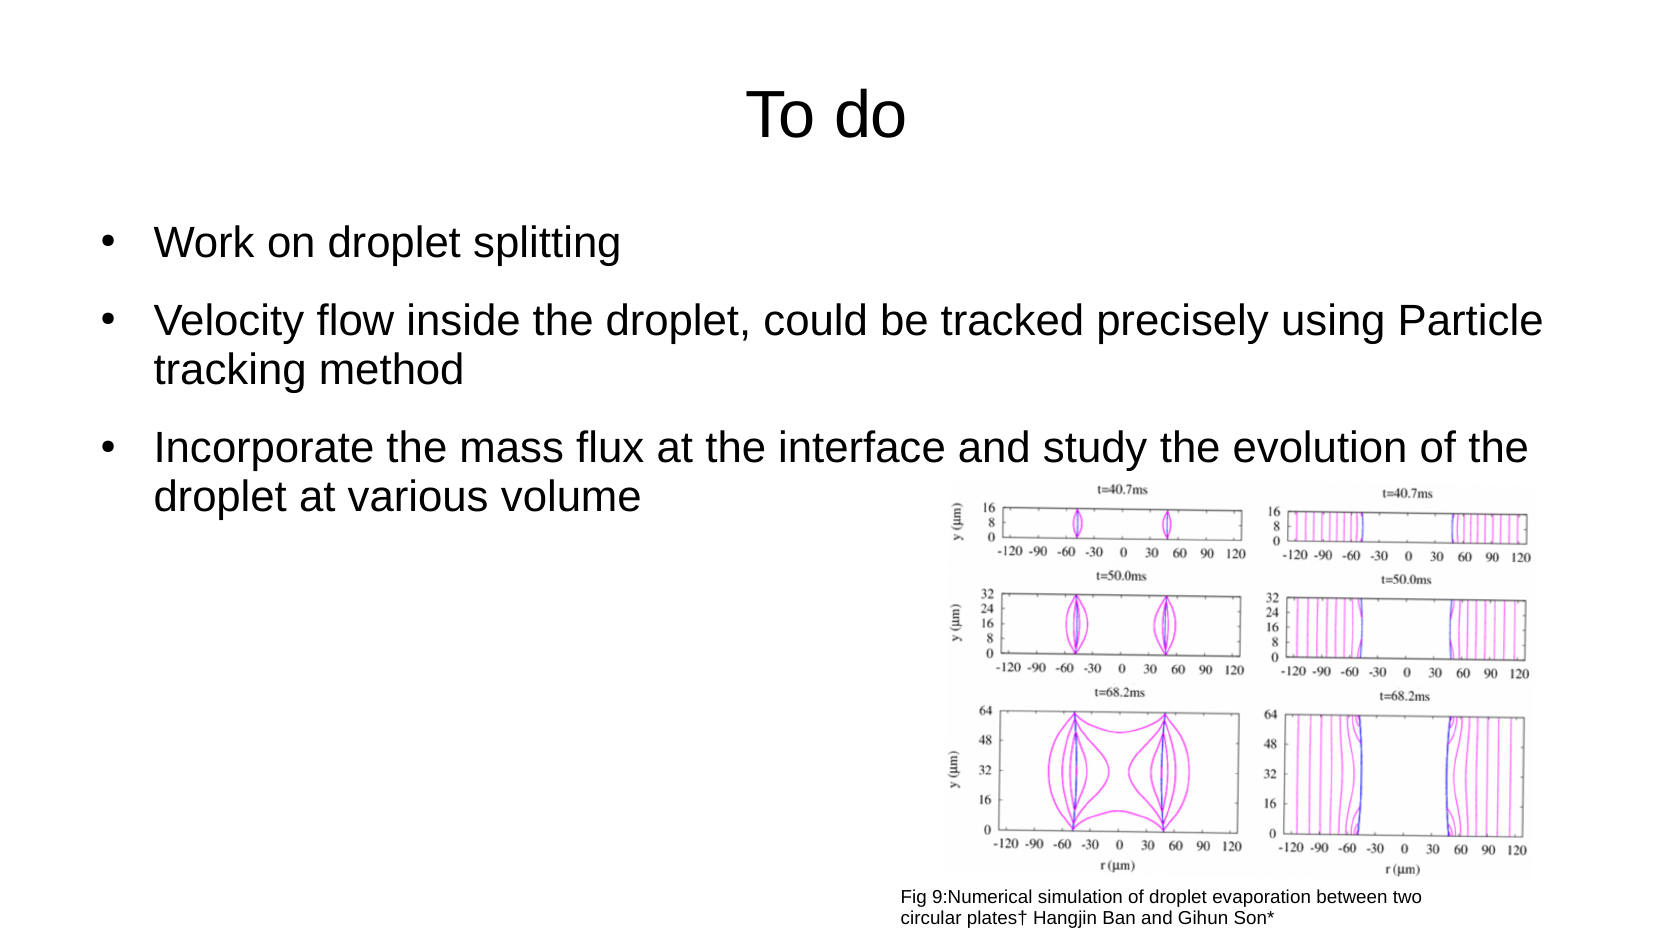

# To do
Work on droplet splitting
Velocity flow inside the droplet, could be tracked precisely using Particle tracking method
Incorporate the mass flux at the interface and study the evolution of the droplet at various volume
Fig 9:Numerical simulation of droplet evaporation between two
circular plates† Hangjin Ban and Gihun Son*